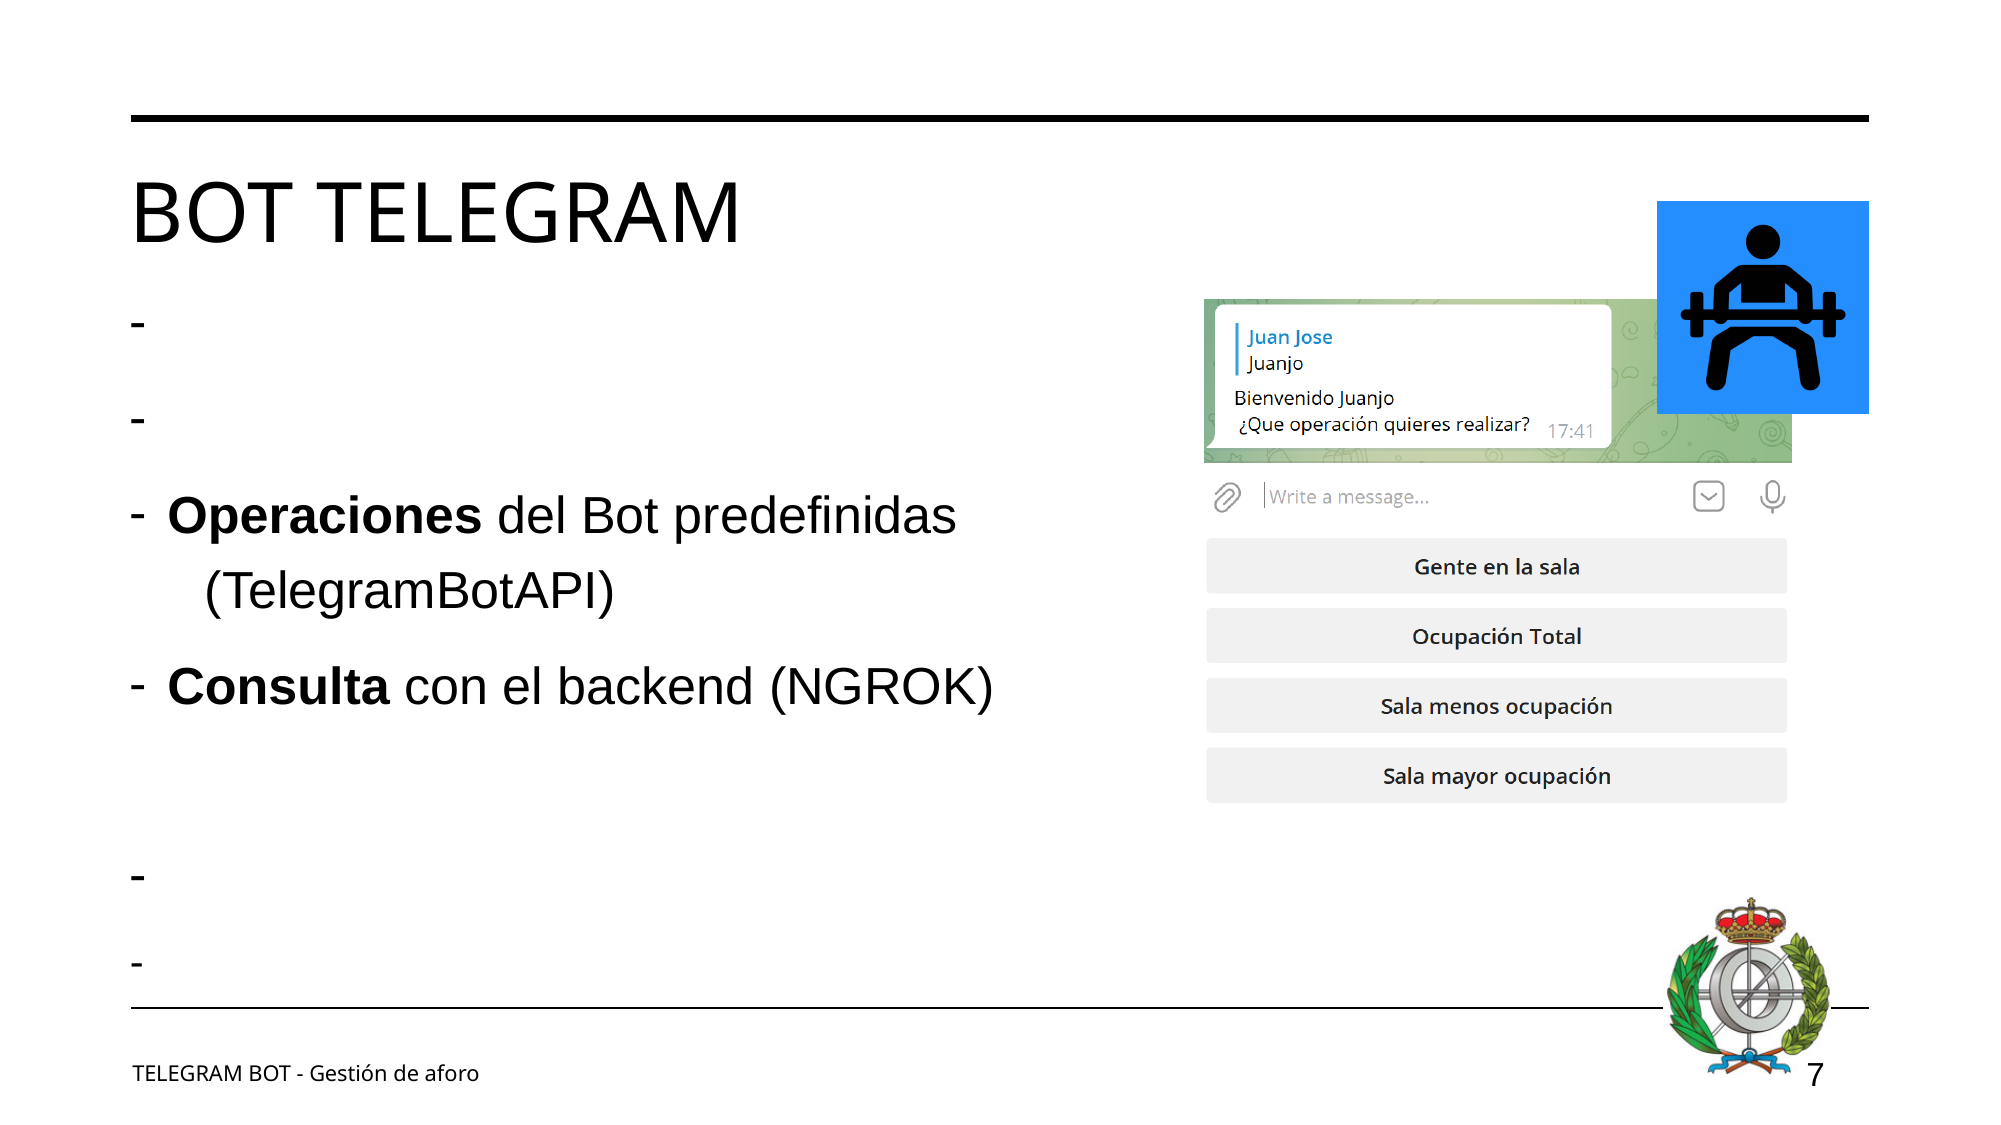

# BOT TELEGRAM
Operaciones del Bot predefinidas (TelegramBotAPI)
Consulta con el backend (NGROK)
TELEGRAM BOT - Gestión de aforo